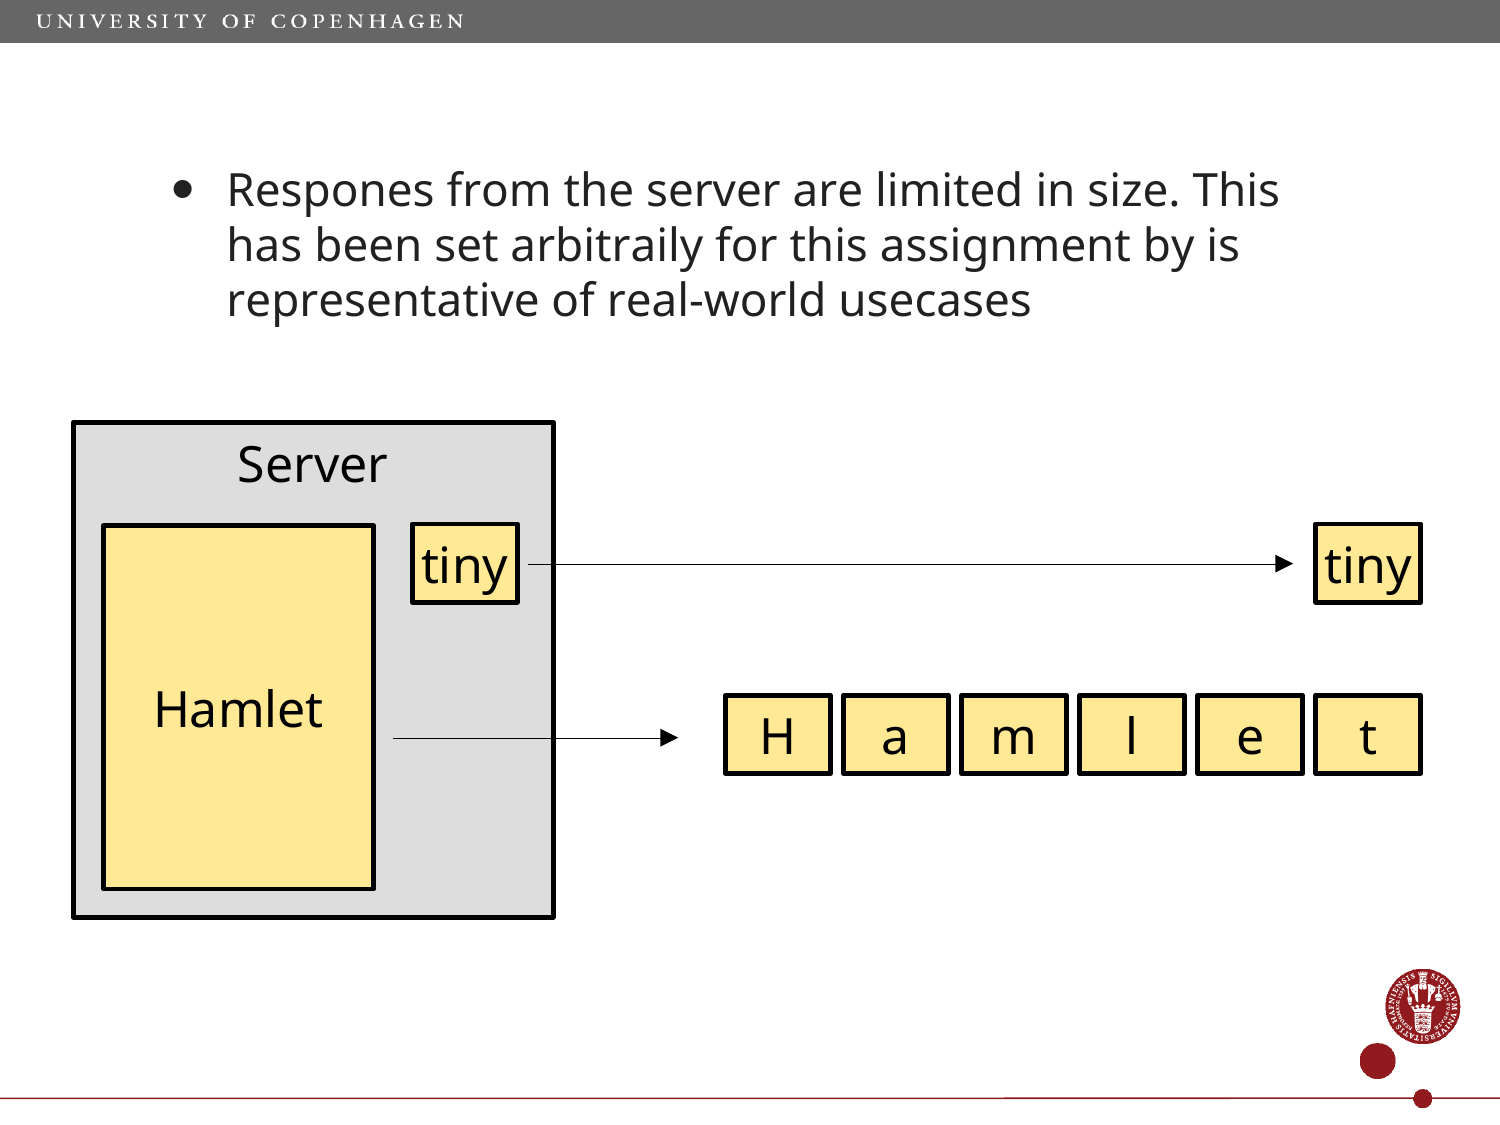

Respones from the server are limited in size. This has been set arbitraily for this assignment by is representative of real-world usecases
Server
tiny
tiny
Hamlet
H
a
m
l
e
t